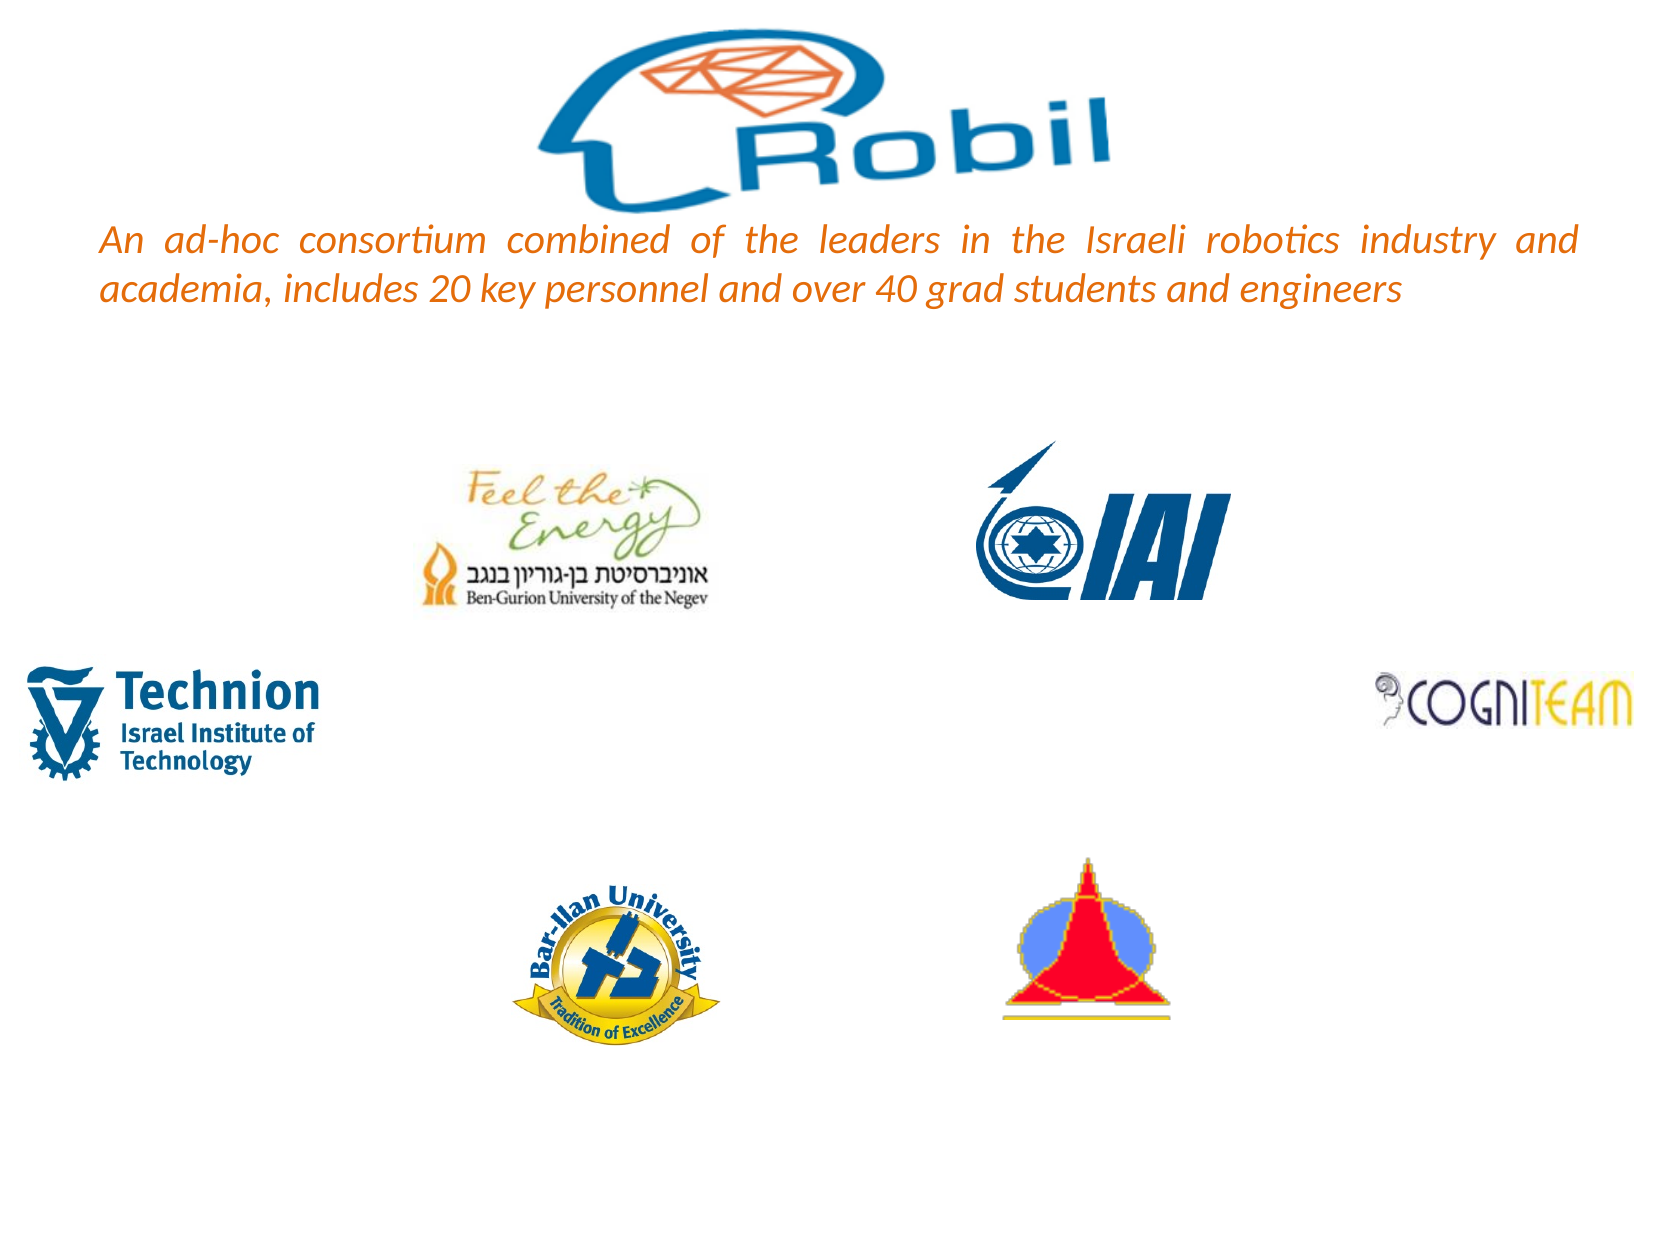

An ad-hoc consortium combined of the leaders in the Israeli robotics industry and academia, includes 20 key personnel and over 40 grad students and engineers